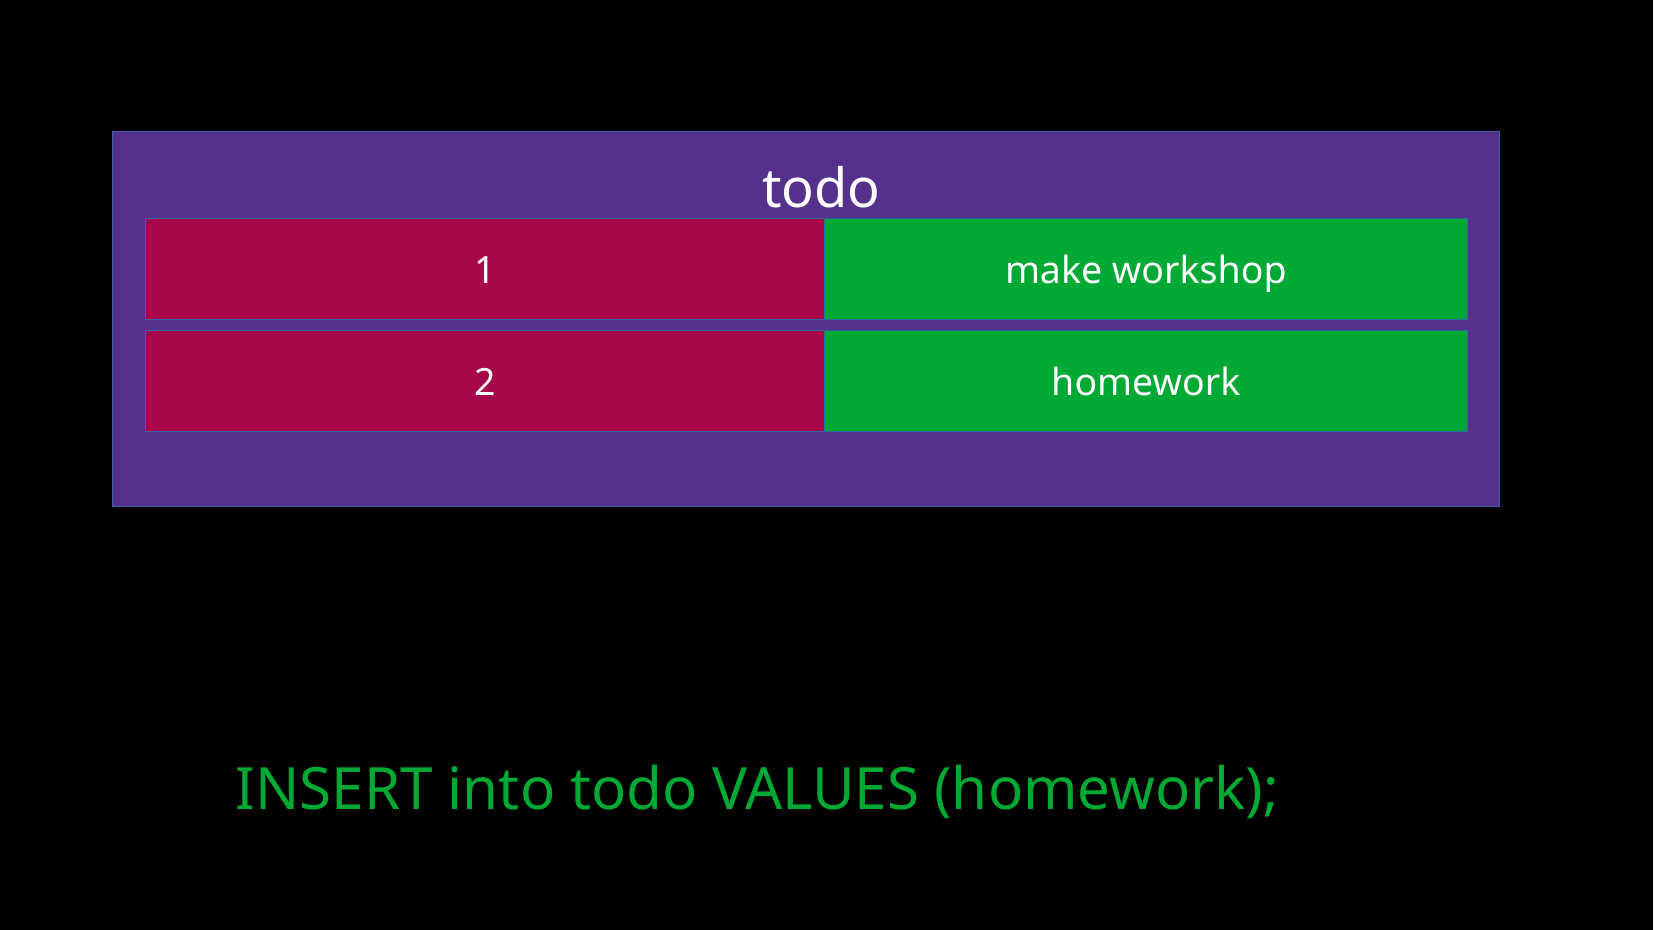

todo
1
make workshop
2
homework
INSERT into todo VALUES (homework);